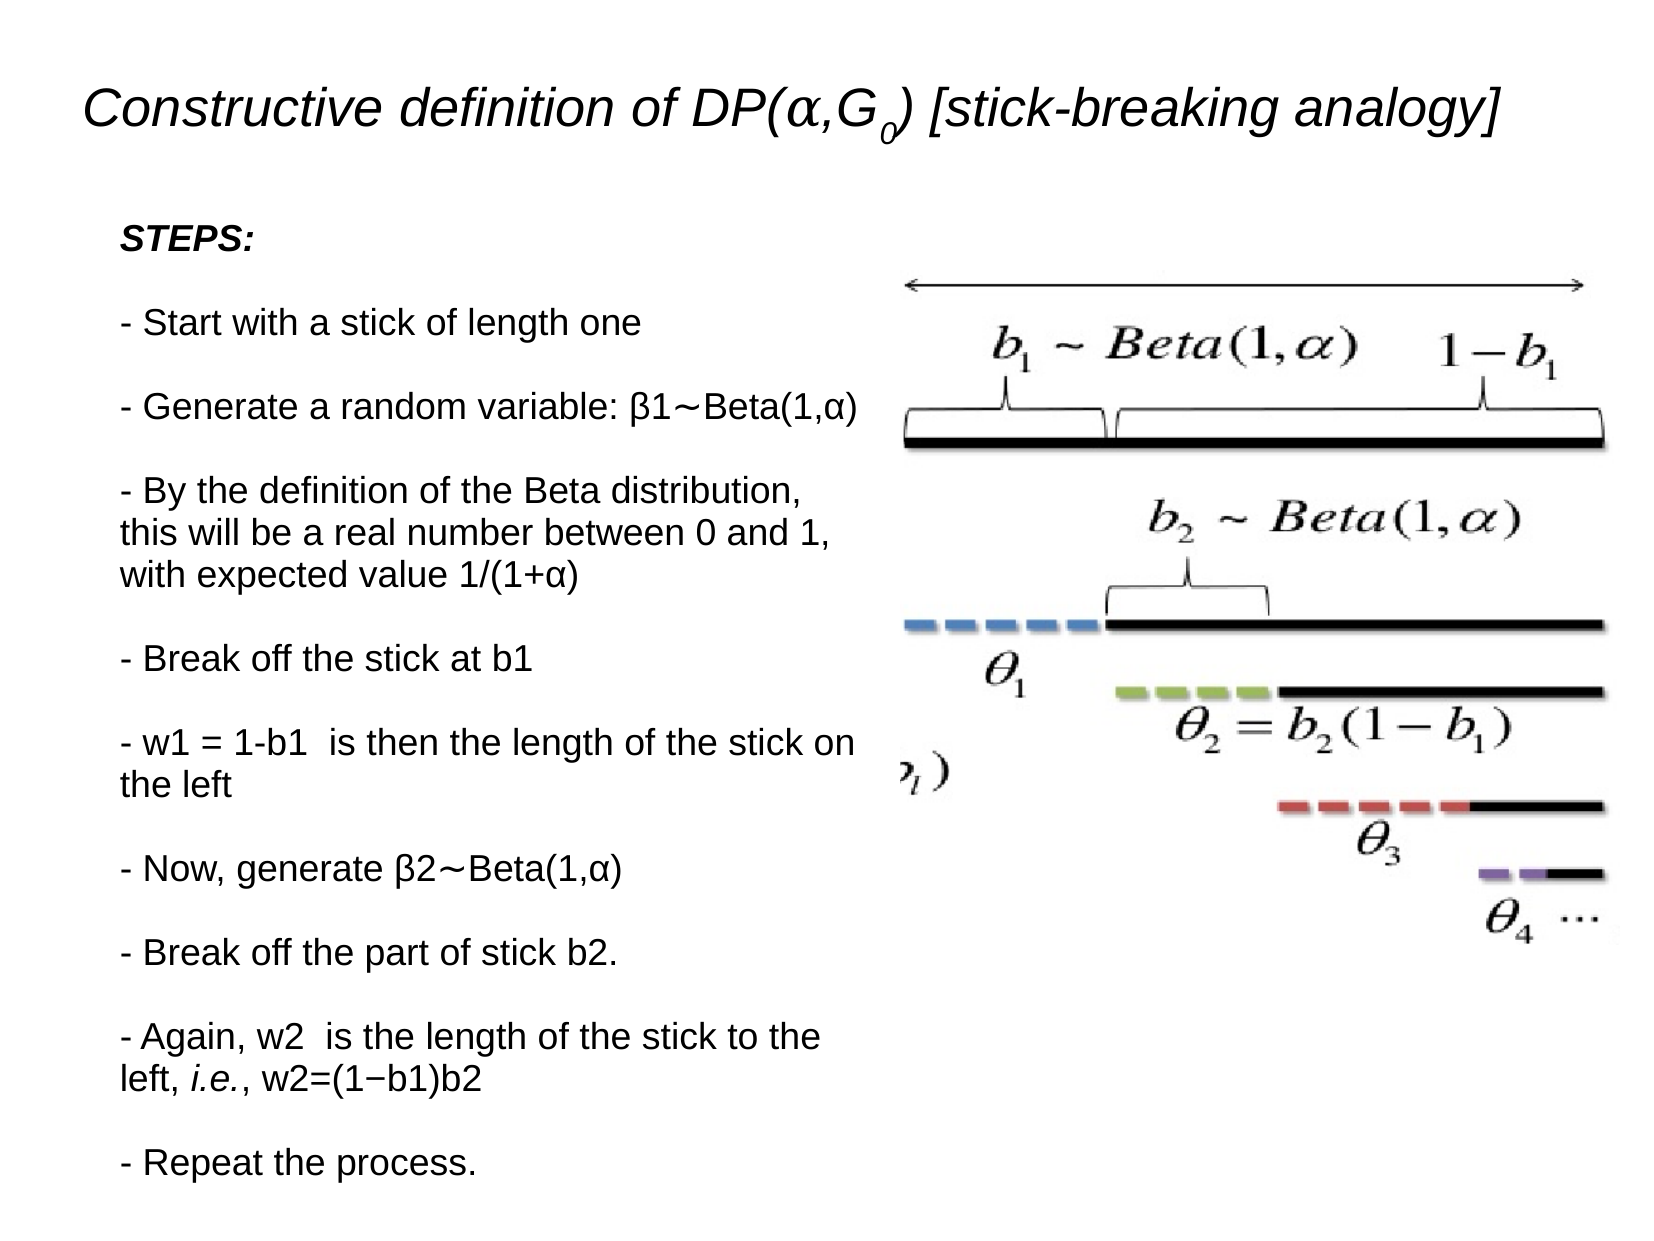

# Constructive definition of DP(𝛼,G0) [stick-breaking analogy]
STEPS:
- Start with a stick of length one
- Generate a random variable: β1∼Beta(1,α)
- By the definition of the Beta distribution, this will be a real number between 0 and 1, with expected value 1/(1+α)
- Break off the stick at b1
- w1 = 1-b1 is then the length of the stick on the left
- Now, generate β2∼Beta(1,α)
- Break off the part of stick b2.
- Again, w2 is the length of the stick to the left, i.e., w2=(1−b1)b2
- Repeat the process.